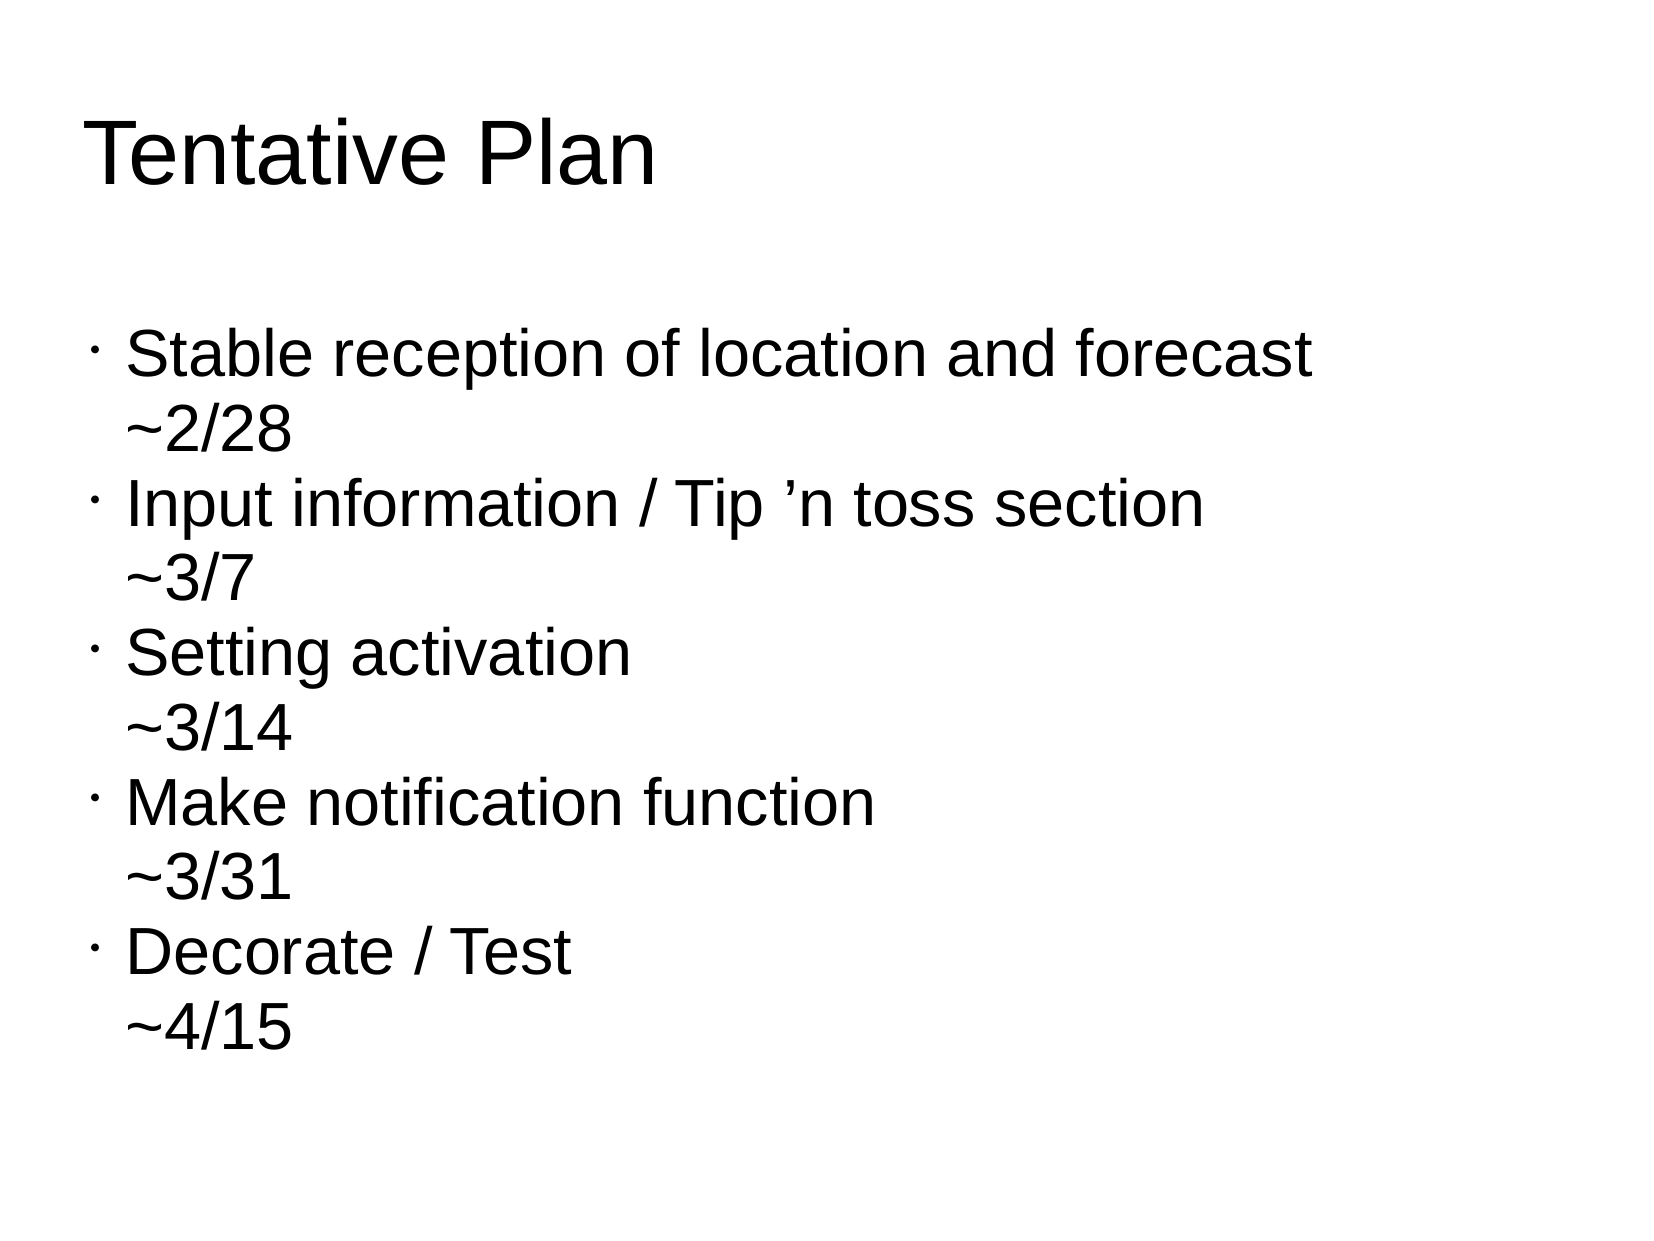

# Tentative Plan
Stable reception of location and forecast
~2/28
Input information / Tip ’n toss section
~3/7
Setting activation
~3/14
Make notification function
~3/31
Decorate / Test
~4/15